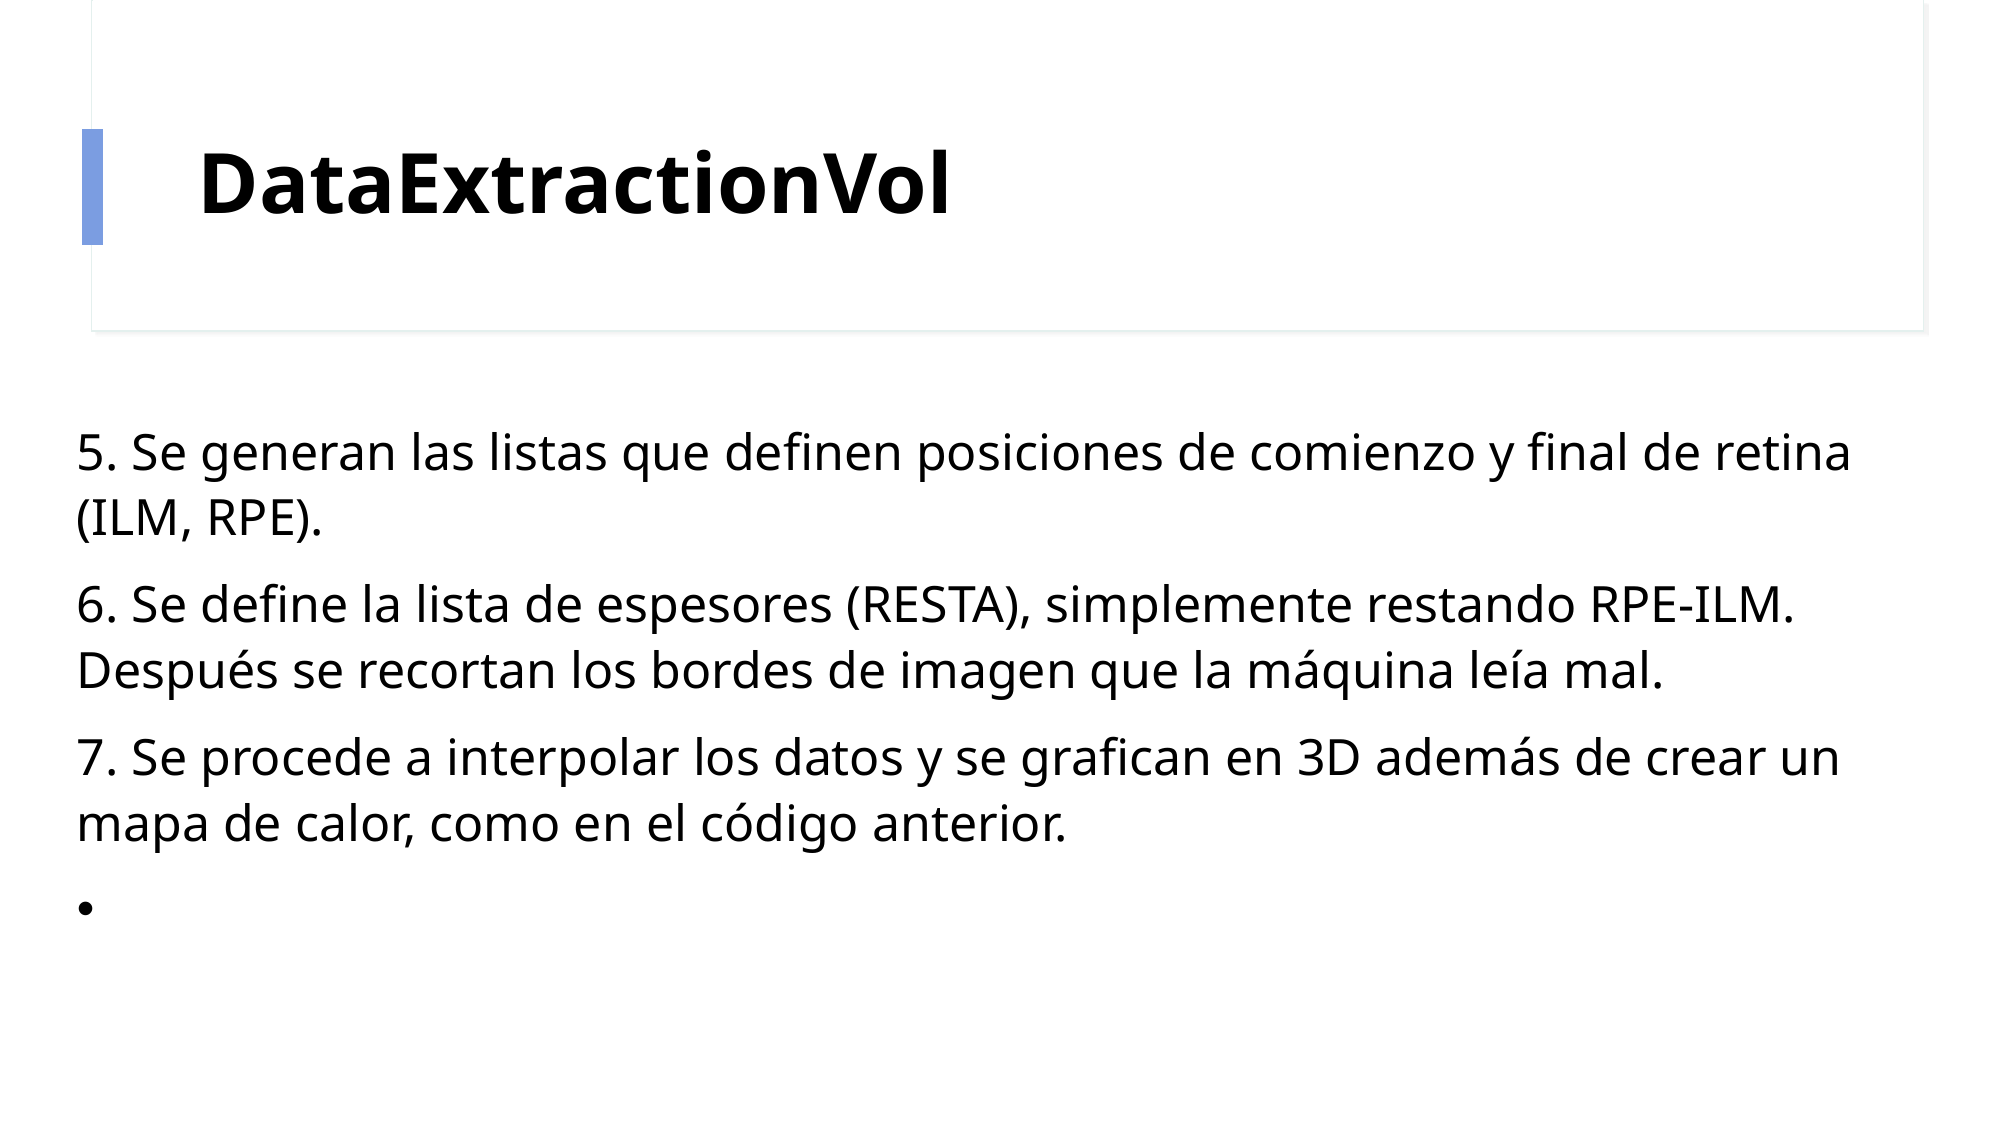

# DataExtractionVol
5. Se generan las listas que definen posiciones de comienzo y final de retina (ILM, RPE).
6. Se define la lista de espesores (RESTA), simplemente restando RPE-ILM. Después se recortan los bordes de imagen que la máquina leía mal.
7. Se procede a interpolar los datos y se grafican en 3D además de crear un mapa de calor, como en el código anterior.